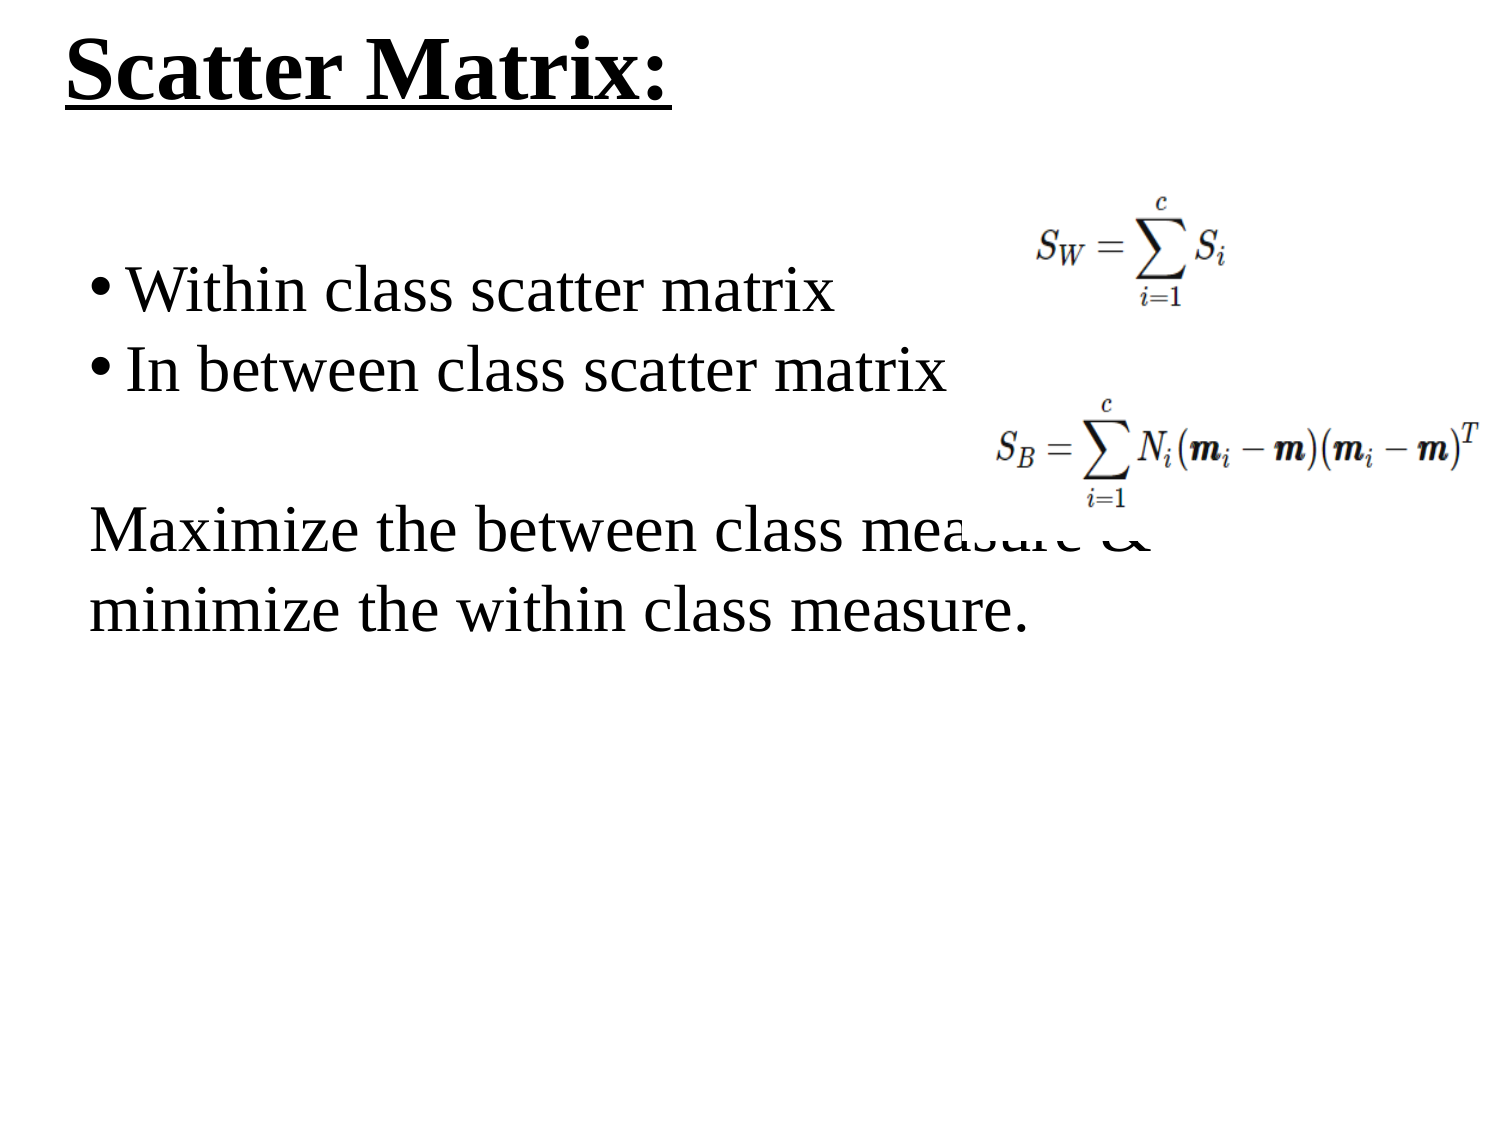

Scatter Matrix:
Within class scatter matrix
In between class scatter matrix
Maximize the between class measure & minimize the within class measure.